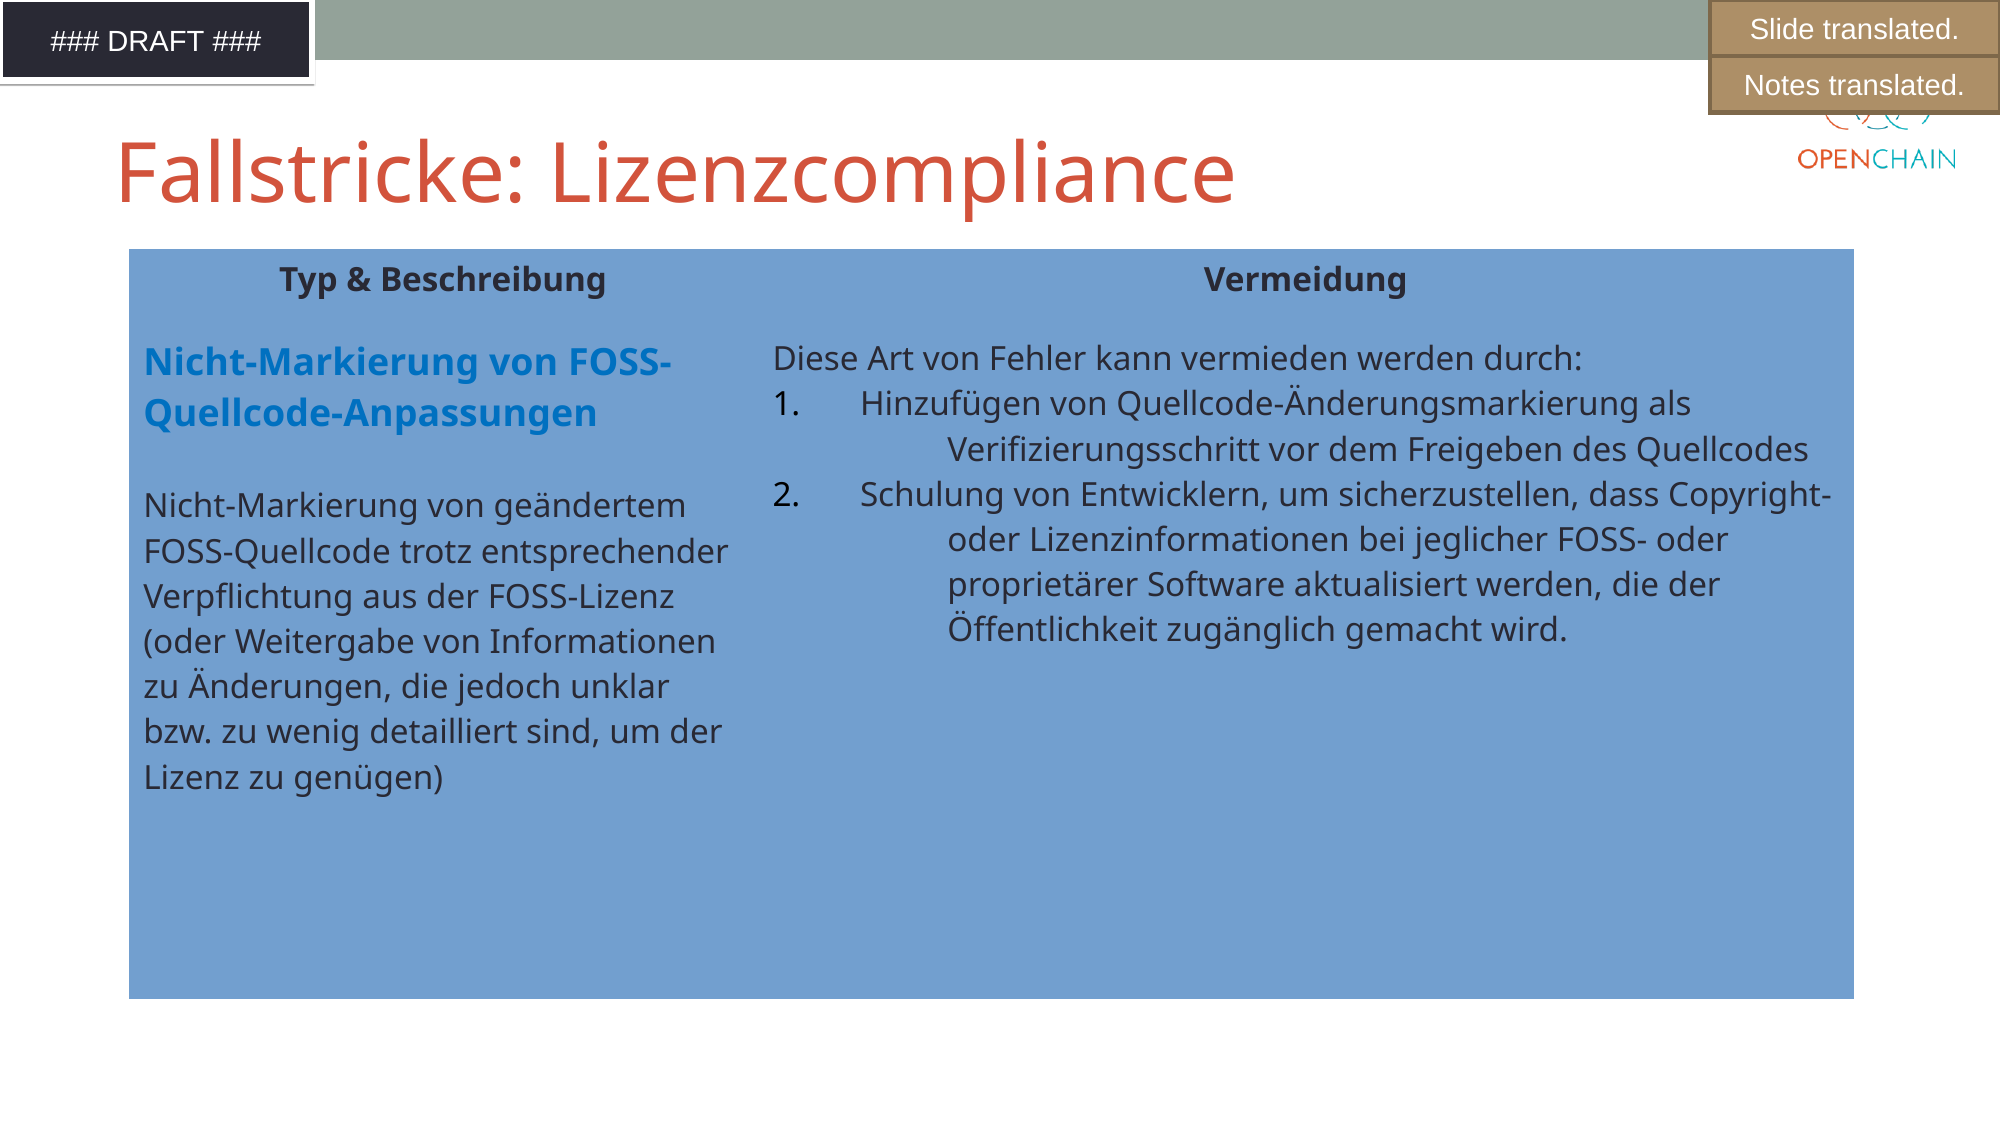

GFX translated.
GFX translated.
GFX translated.
Slide translated.
Notes translated.
# Fallstricke: Lizenzcompliance
| Typ & Beschreibung | Vermeidung |
| --- | --- |
| Nicht-Markierung von FOSS-Quellcode-Anpassungen Nicht-Markierung von geändertem FOSS-Quellcode trotz entsprechender Verpflichtung aus der FOSS-Lizenz (oder Weitergabe von Informationen zu Änderungen, die jedoch unklar bzw. zu wenig detailliert sind, um der Lizenz zu genügen) | Diese Art von Fehler kann vermieden werden durch: Hinzufügen von Quellcode-Änderungsmarkierung als Verifizierungsschritt vor dem Freigeben des Quellcodes Schulung von Entwicklern, um sicherzustellen, dass Copyright- oder Lizenzinformationen bei jeglicher FOSS- oder proprietärer Software aktualisiert werden, die der Öffentlichkeit zugänglich gemacht wird. |